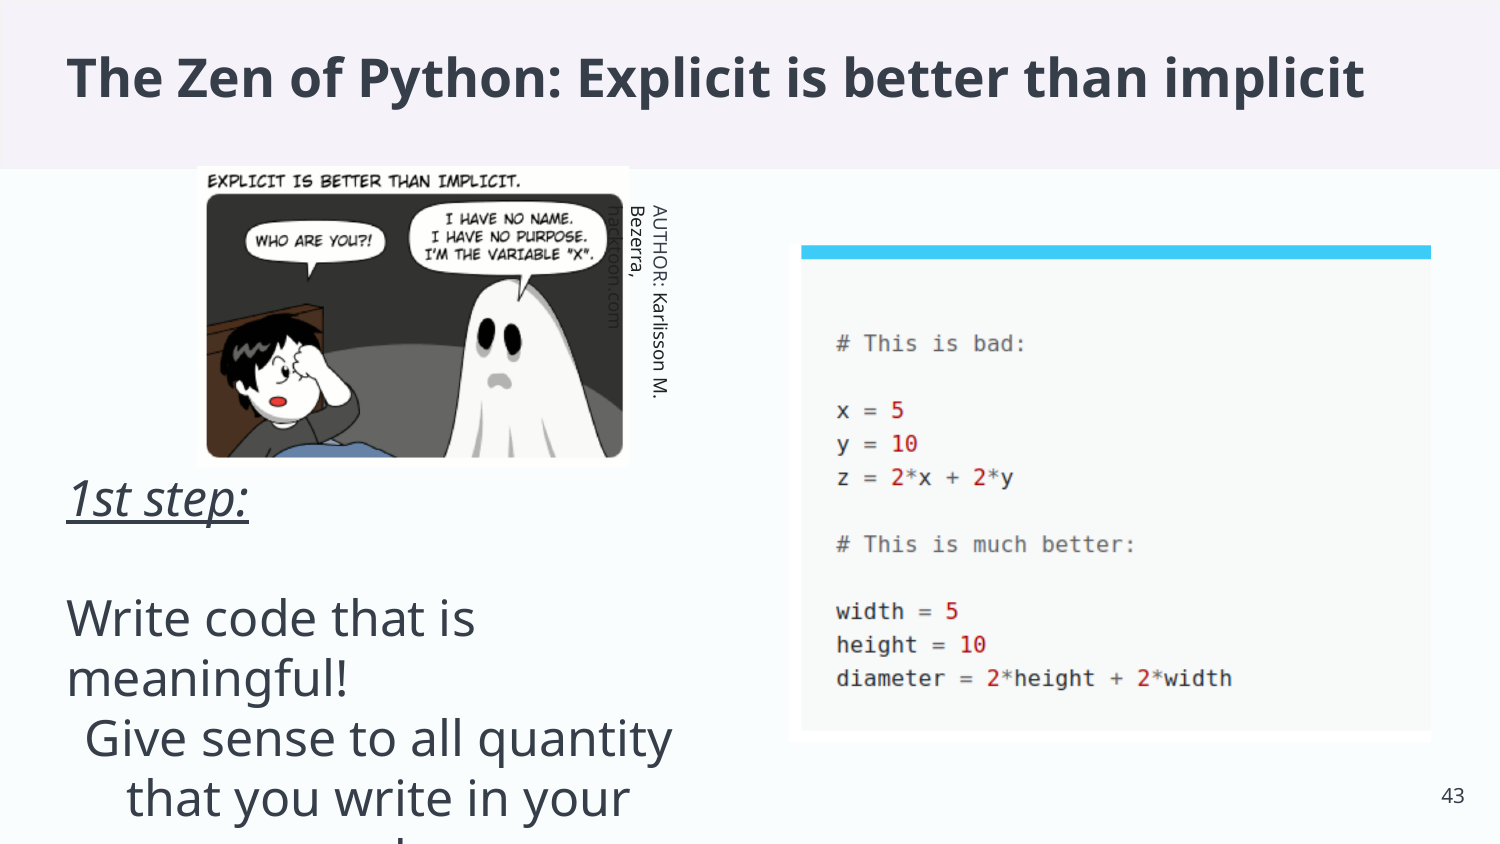

# The Zen of Python: Explicit is better than implicit
AUTHOR: Karlisson M. Bezerra,
hacktoon.com
1st step:
Write code that is meaningful!
Give sense to all quantity that you write in your code